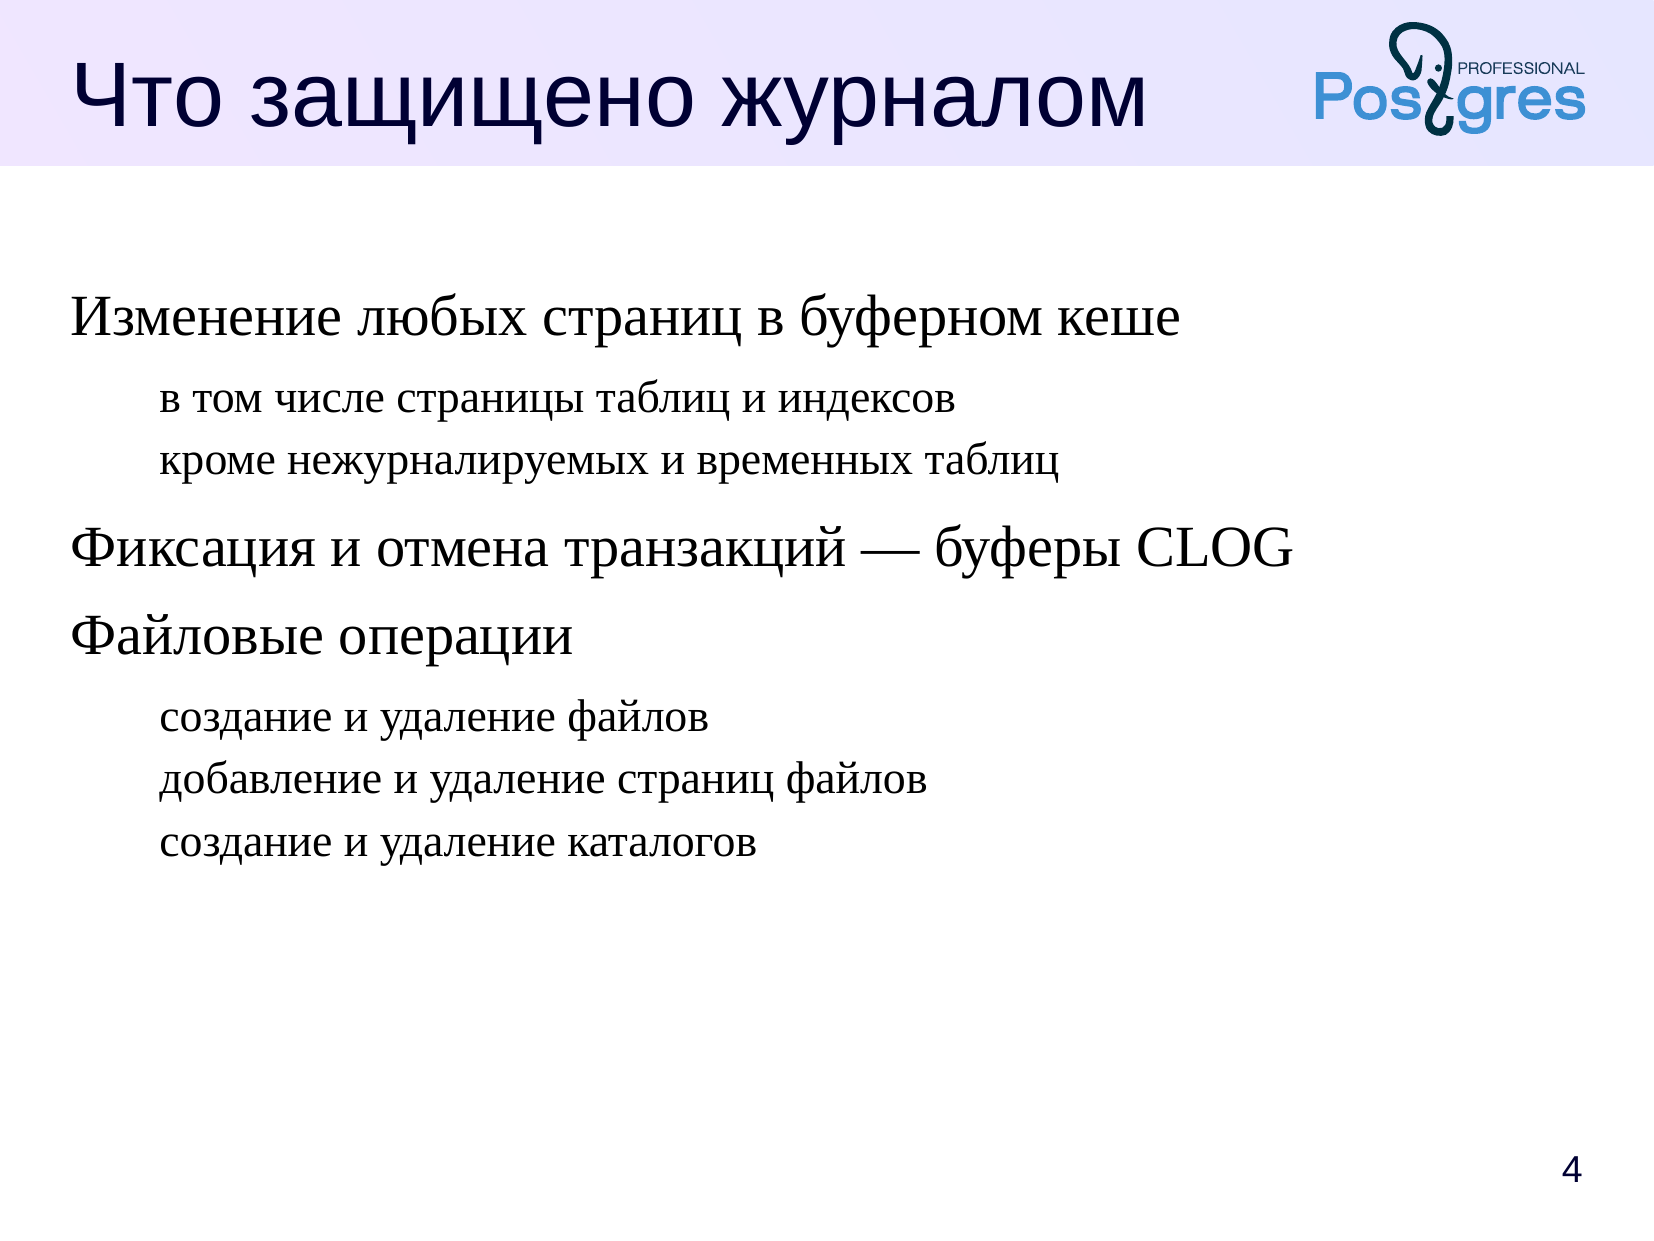

# Что защищено журналом
Изменение любых страниц в буферном кеше
в том числе страницы таблиц и индексов
кроме нежурналируемых и временных таблиц
Фиксация и отмена транзакций — буферы CLOG
Файловые операции
создание и удаление файлов
добавление и удаление страниц файлов
создание и удаление каталогов